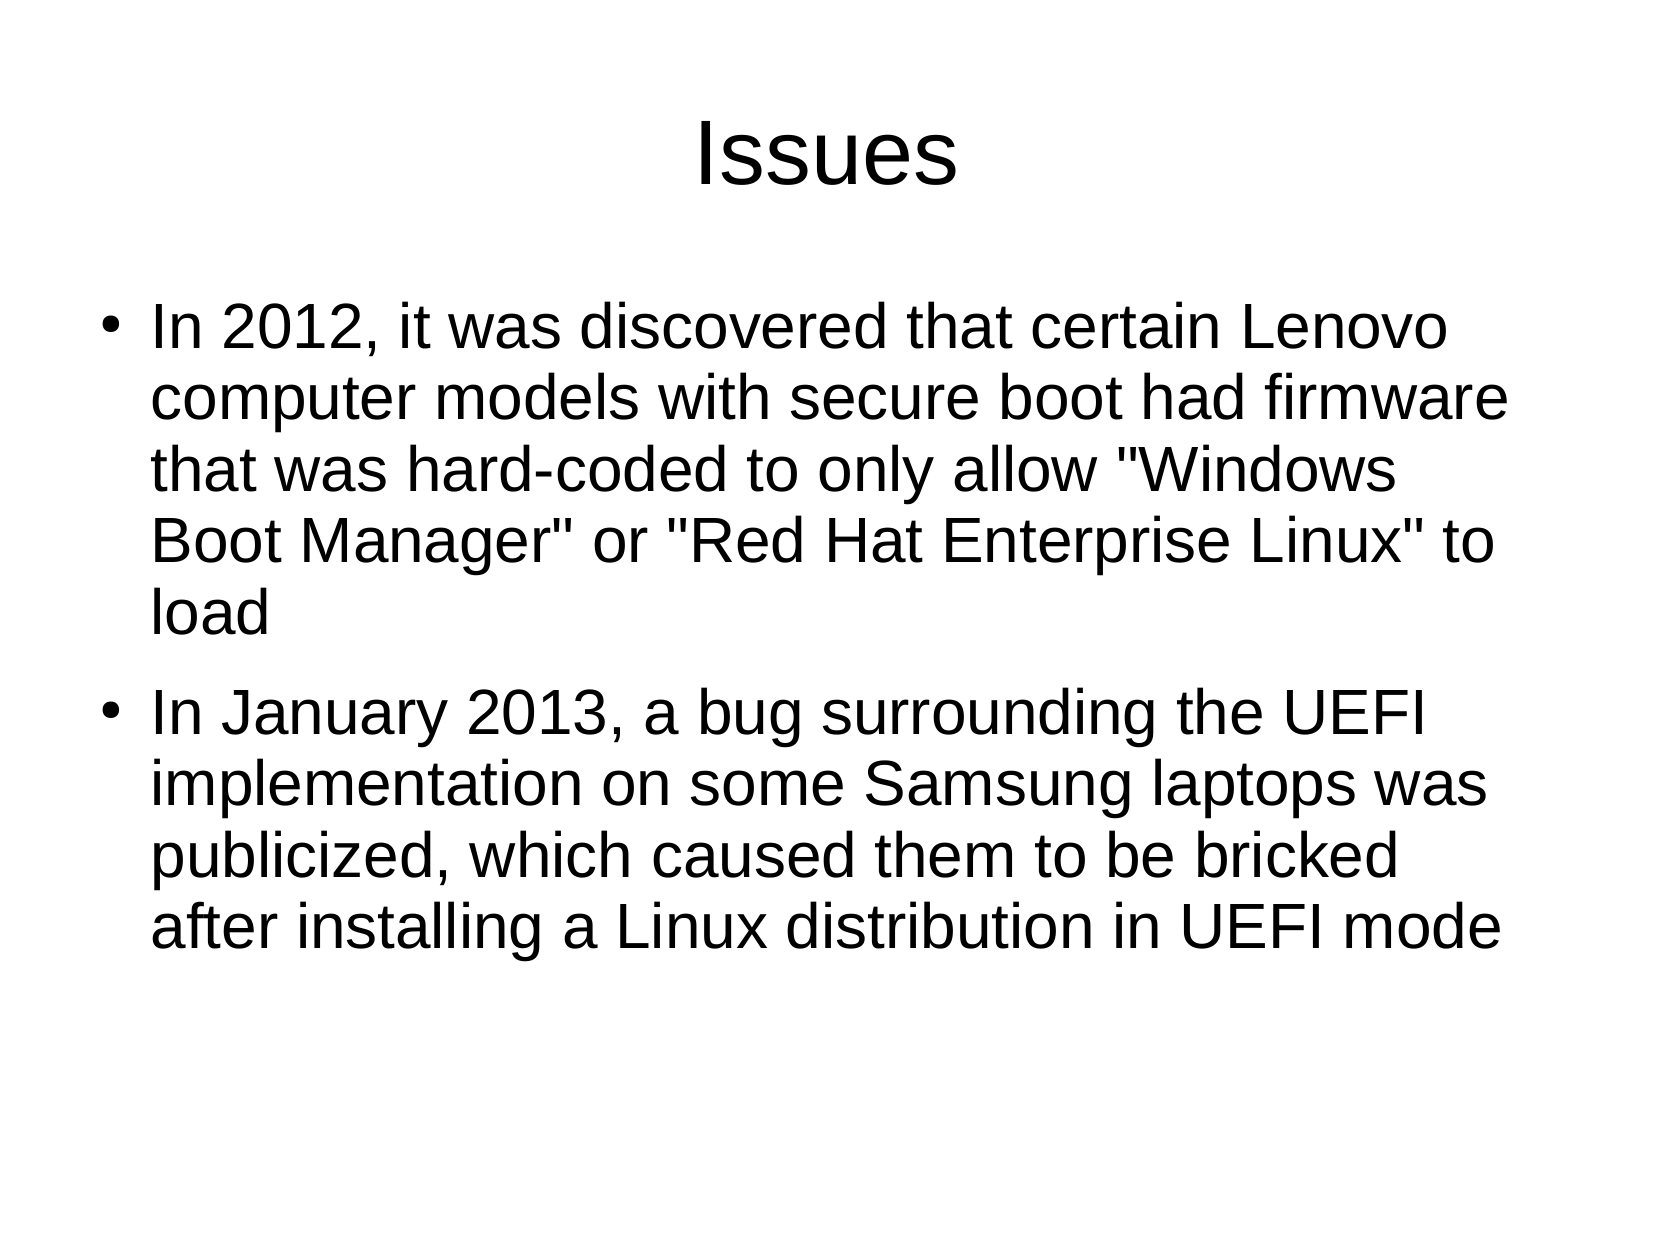

# Issues
In 2012, it was discovered that certain Lenovo computer models with secure boot had firmware that was hard-coded to only allow "Windows Boot Manager" or "Red Hat Enterprise Linux" to load
In January 2013, a bug surrounding the UEFI implementation on some Samsung laptops was publicized, which caused them to be bricked after installing a Linux distribution in UEFI mode